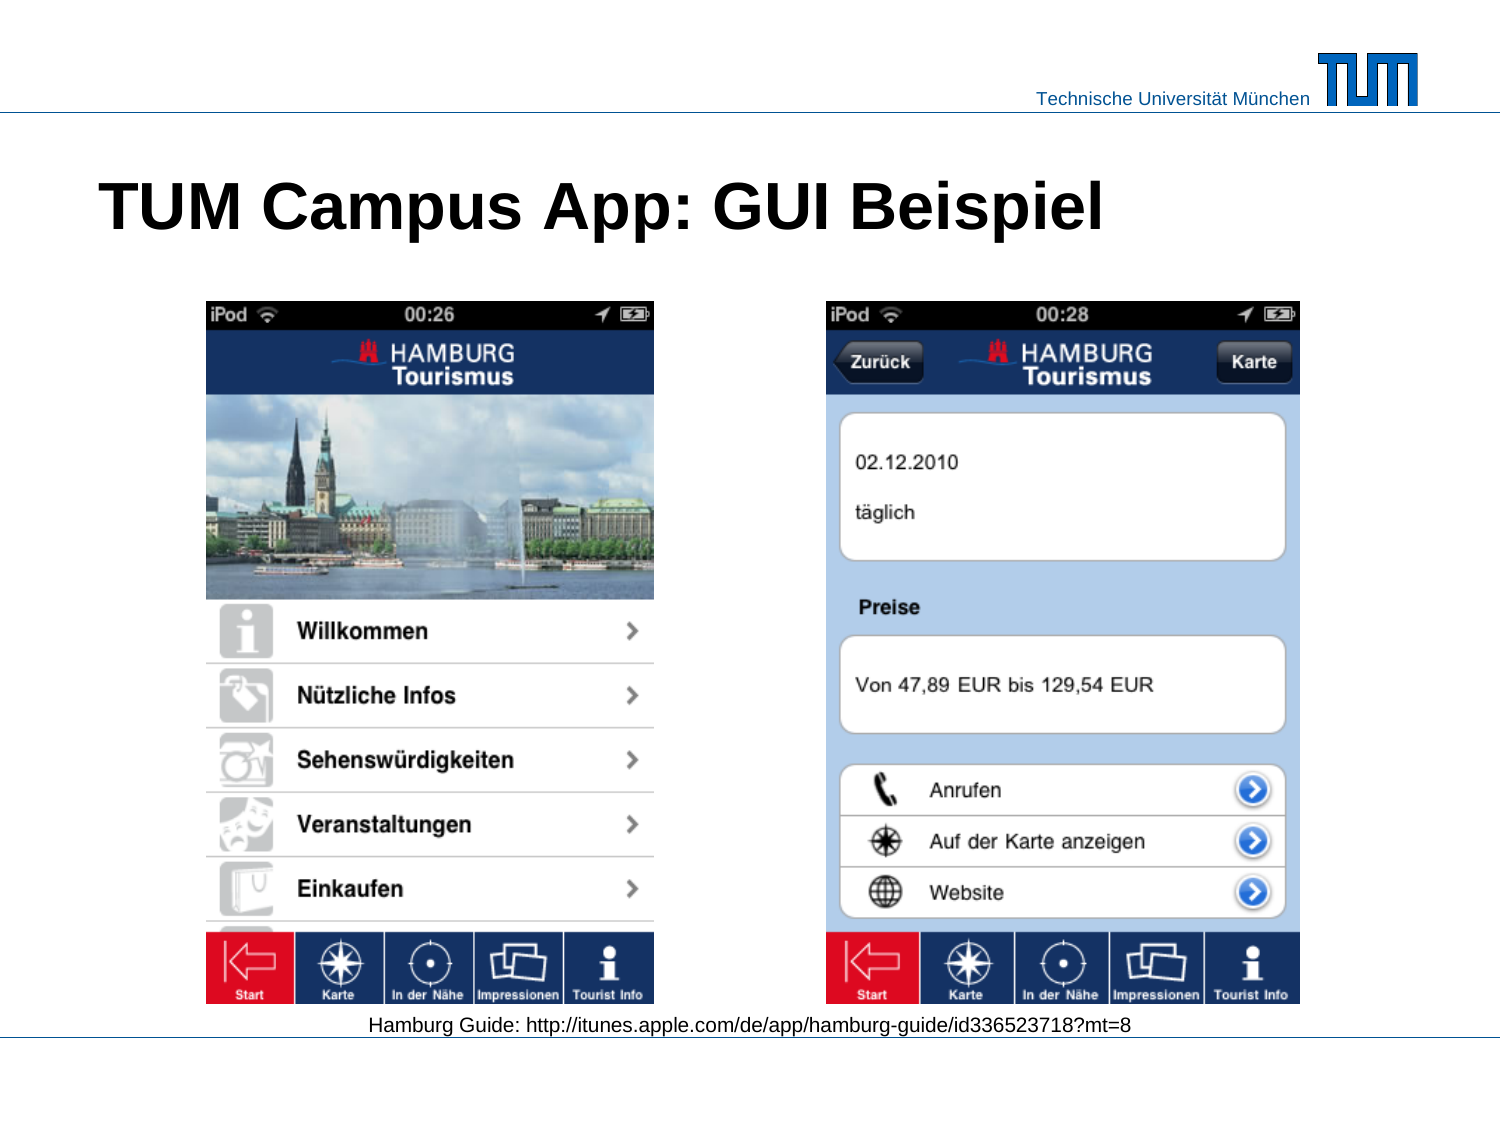

# TUM Campus App: GUI Beispiel
Hamburg Guide: http://itunes.apple.com/de/app/hamburg-guide/id336523718?mt=8